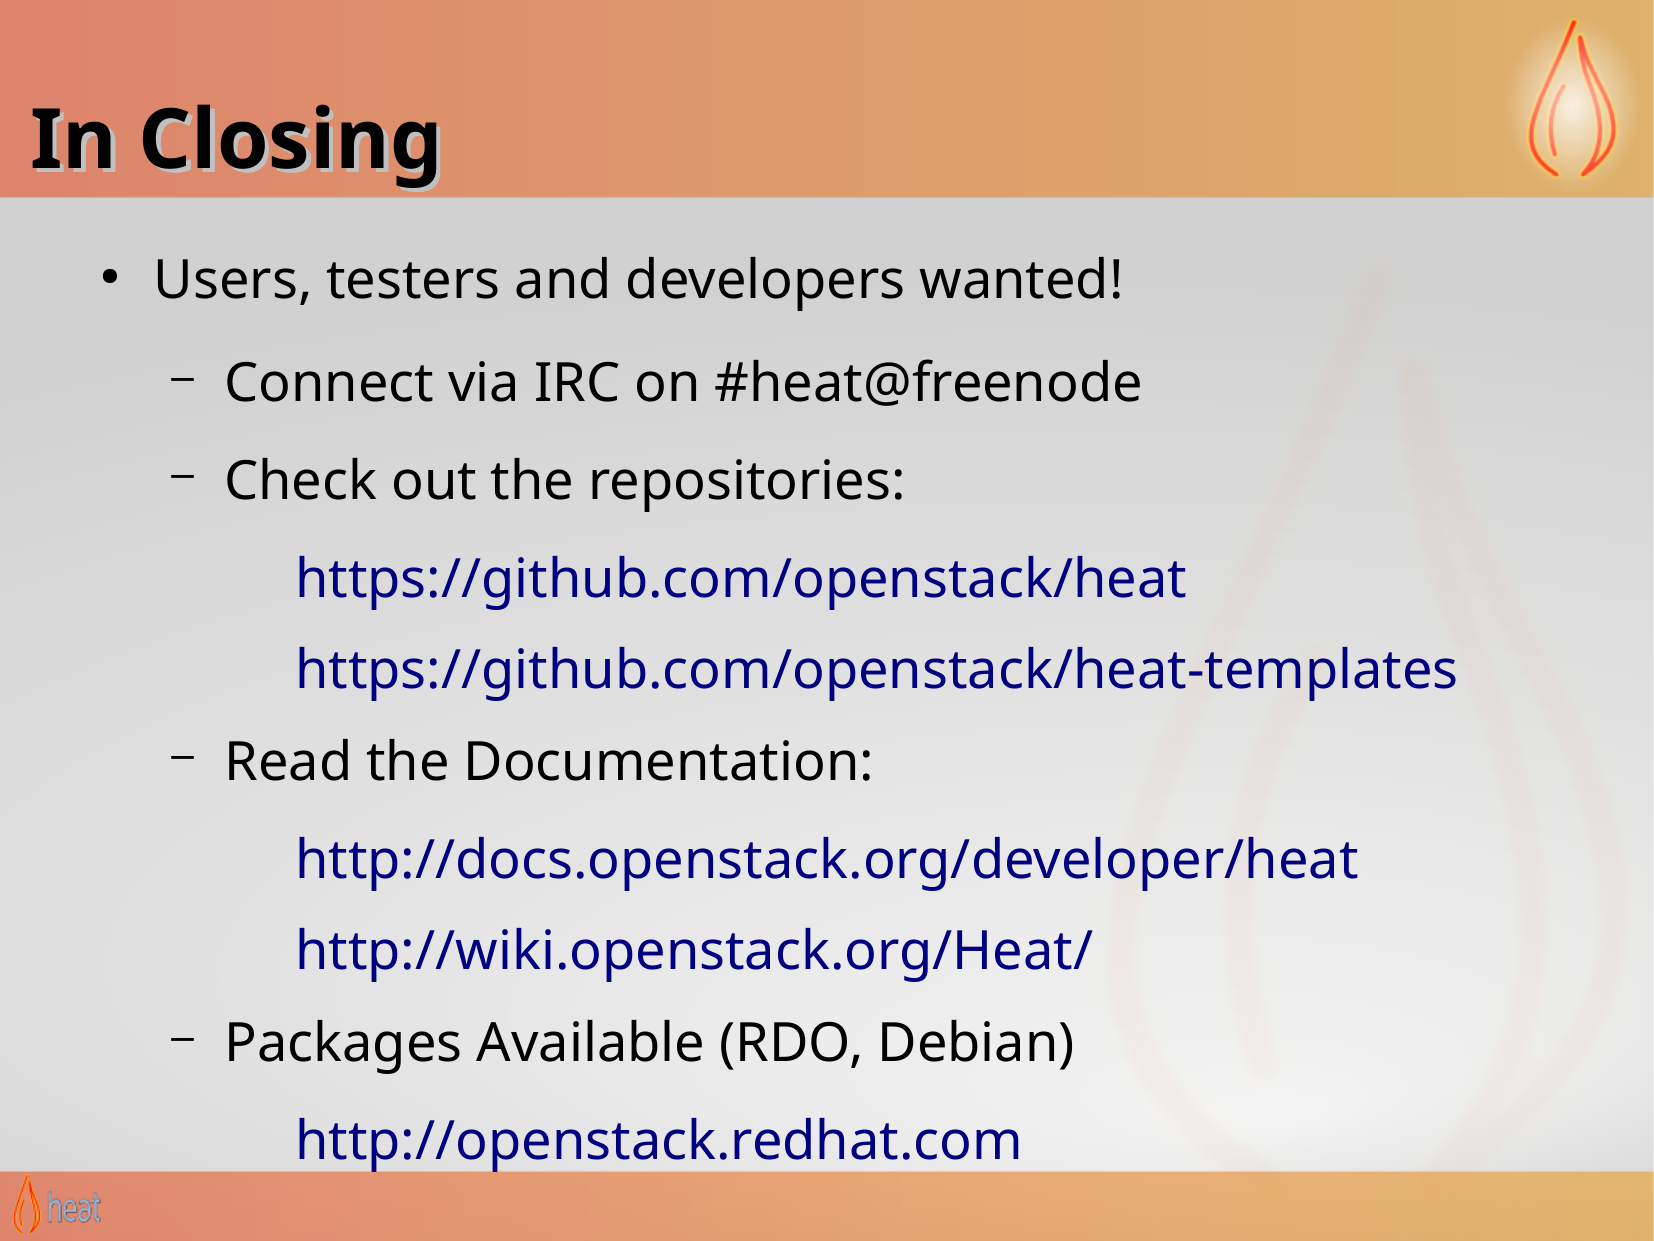

# In Closing
Users, testers and developers wanted!
Connect via IRC on #heat@freenode
Check out the repositories:
https://github.com/openstack/heat
https://github.com/openstack/heat-templates
Read the Documentation:
http://docs.openstack.org/developer/heat
http://wiki.openstack.org/Heat/
Packages Available (RDO, Debian)
http://openstack.redhat.com